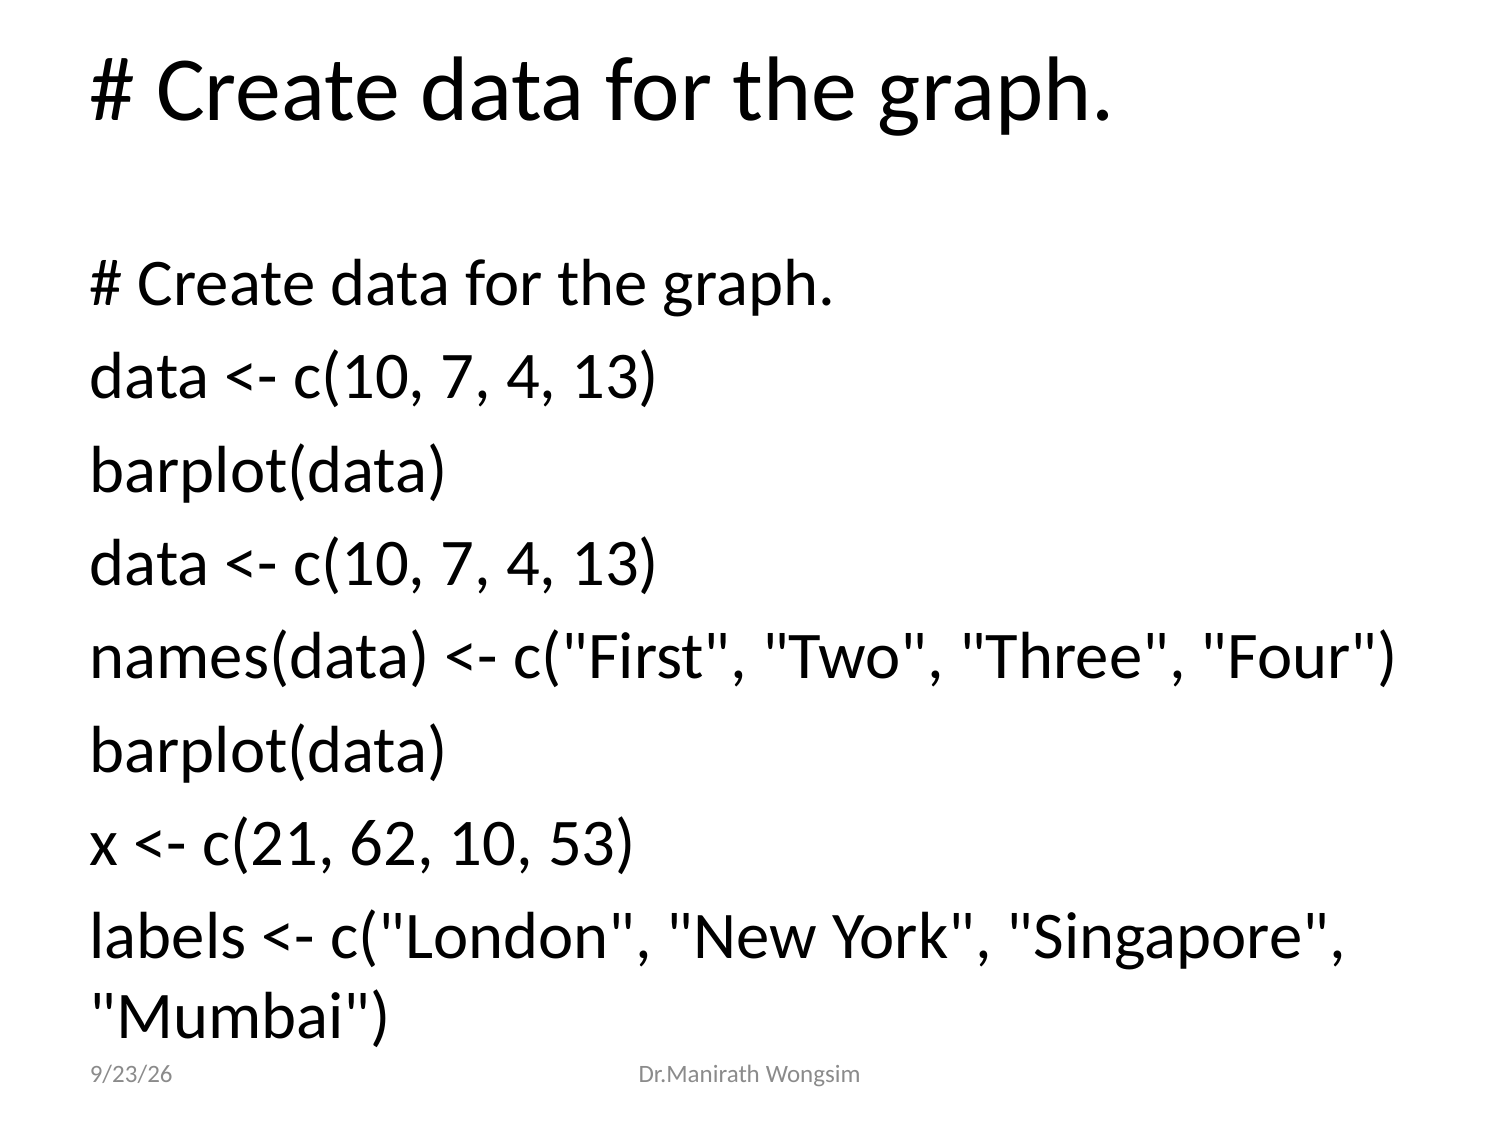

# Create data for the graph.
# Create data for the graph.
data <- c(10, 7, 4, 13)
barplot(data)
data <- c(10, 7, 4, 13)
names(data) <- c("First", "Two", "Three", "Four")
barplot(data)
x <- c(21, 62, 10, 53)
labels <- c("London", "New York", "Singapore", "Mumbai")
# Give the chart file a name.
png(file = "city.jpg")
# Plot the chart.
pie(x,labels)
# Save the file.
dev.off()
Dr.Manirath Wongsim